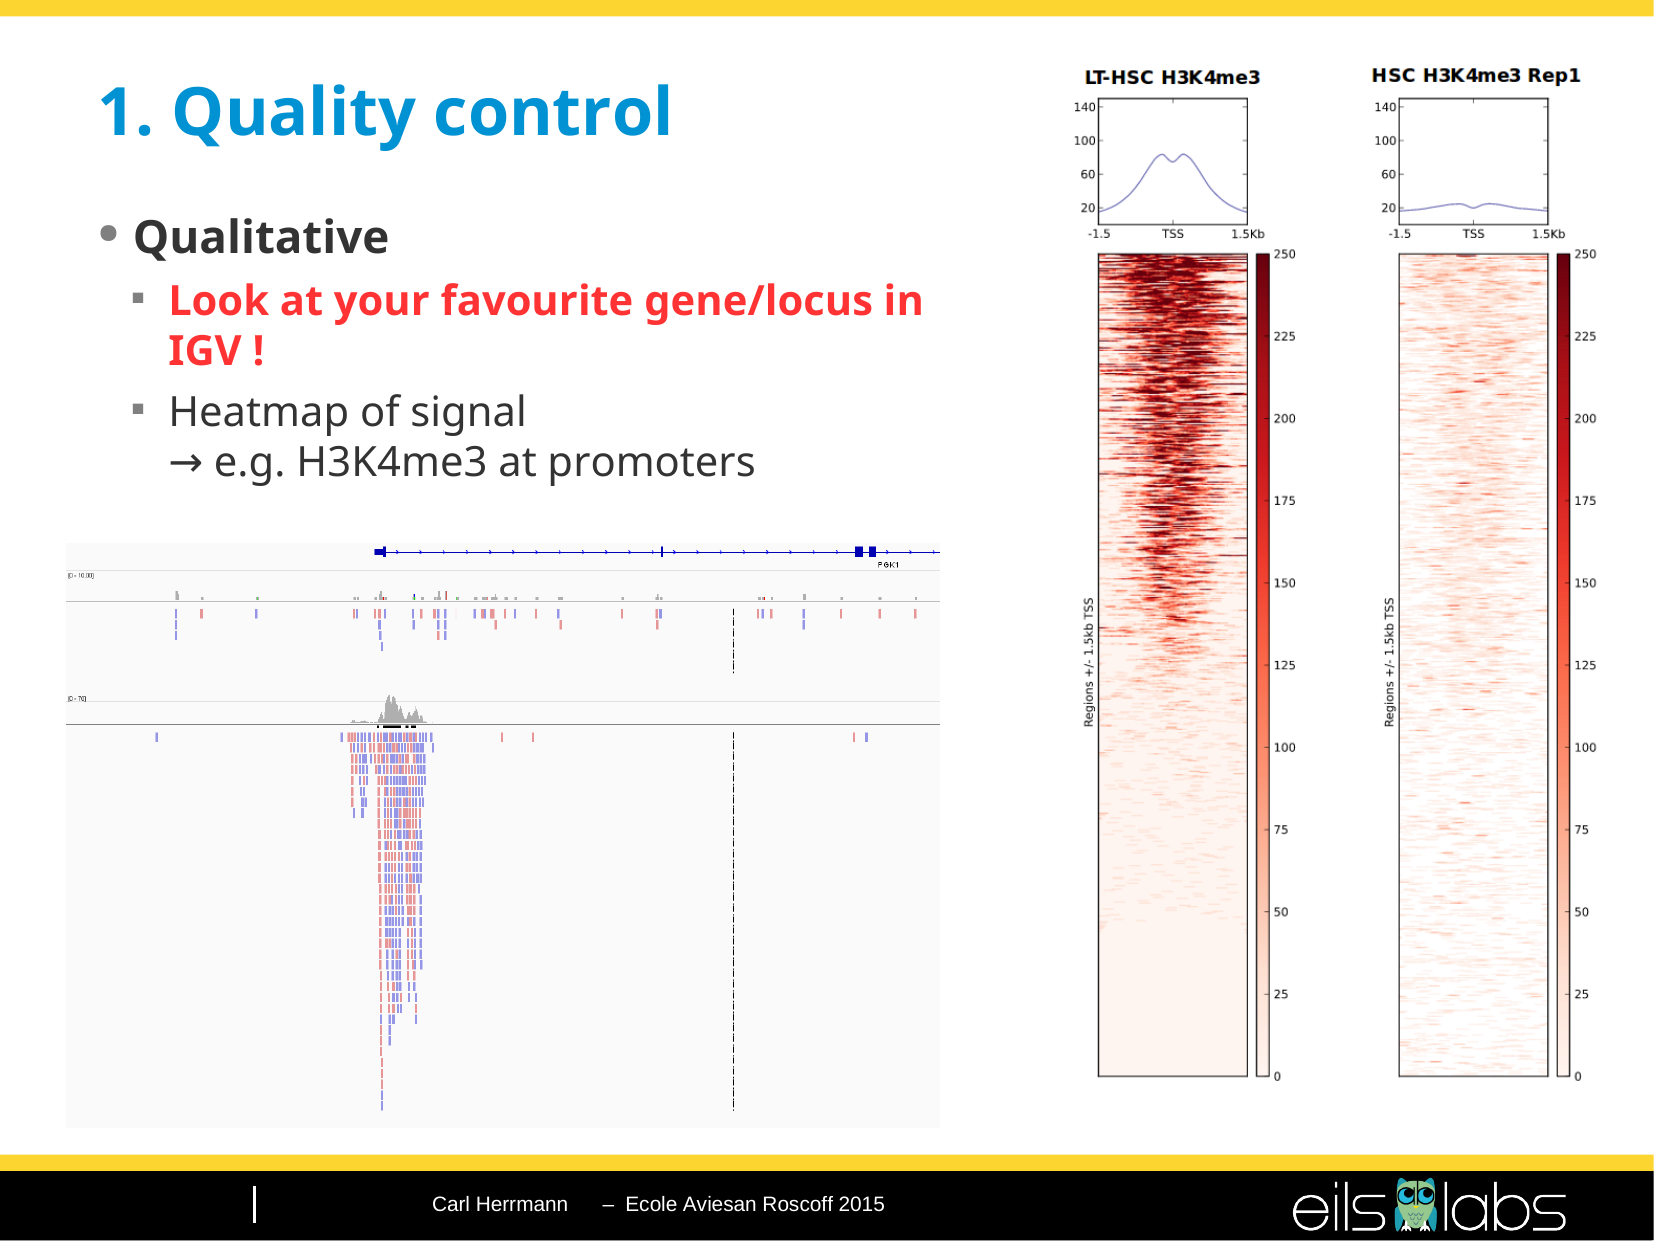

# 1. Quality control
Qualitative
Look at your favourite gene/locus in IGV !
Heatmap of signal
→ e.g. H3K4me3 at promoters